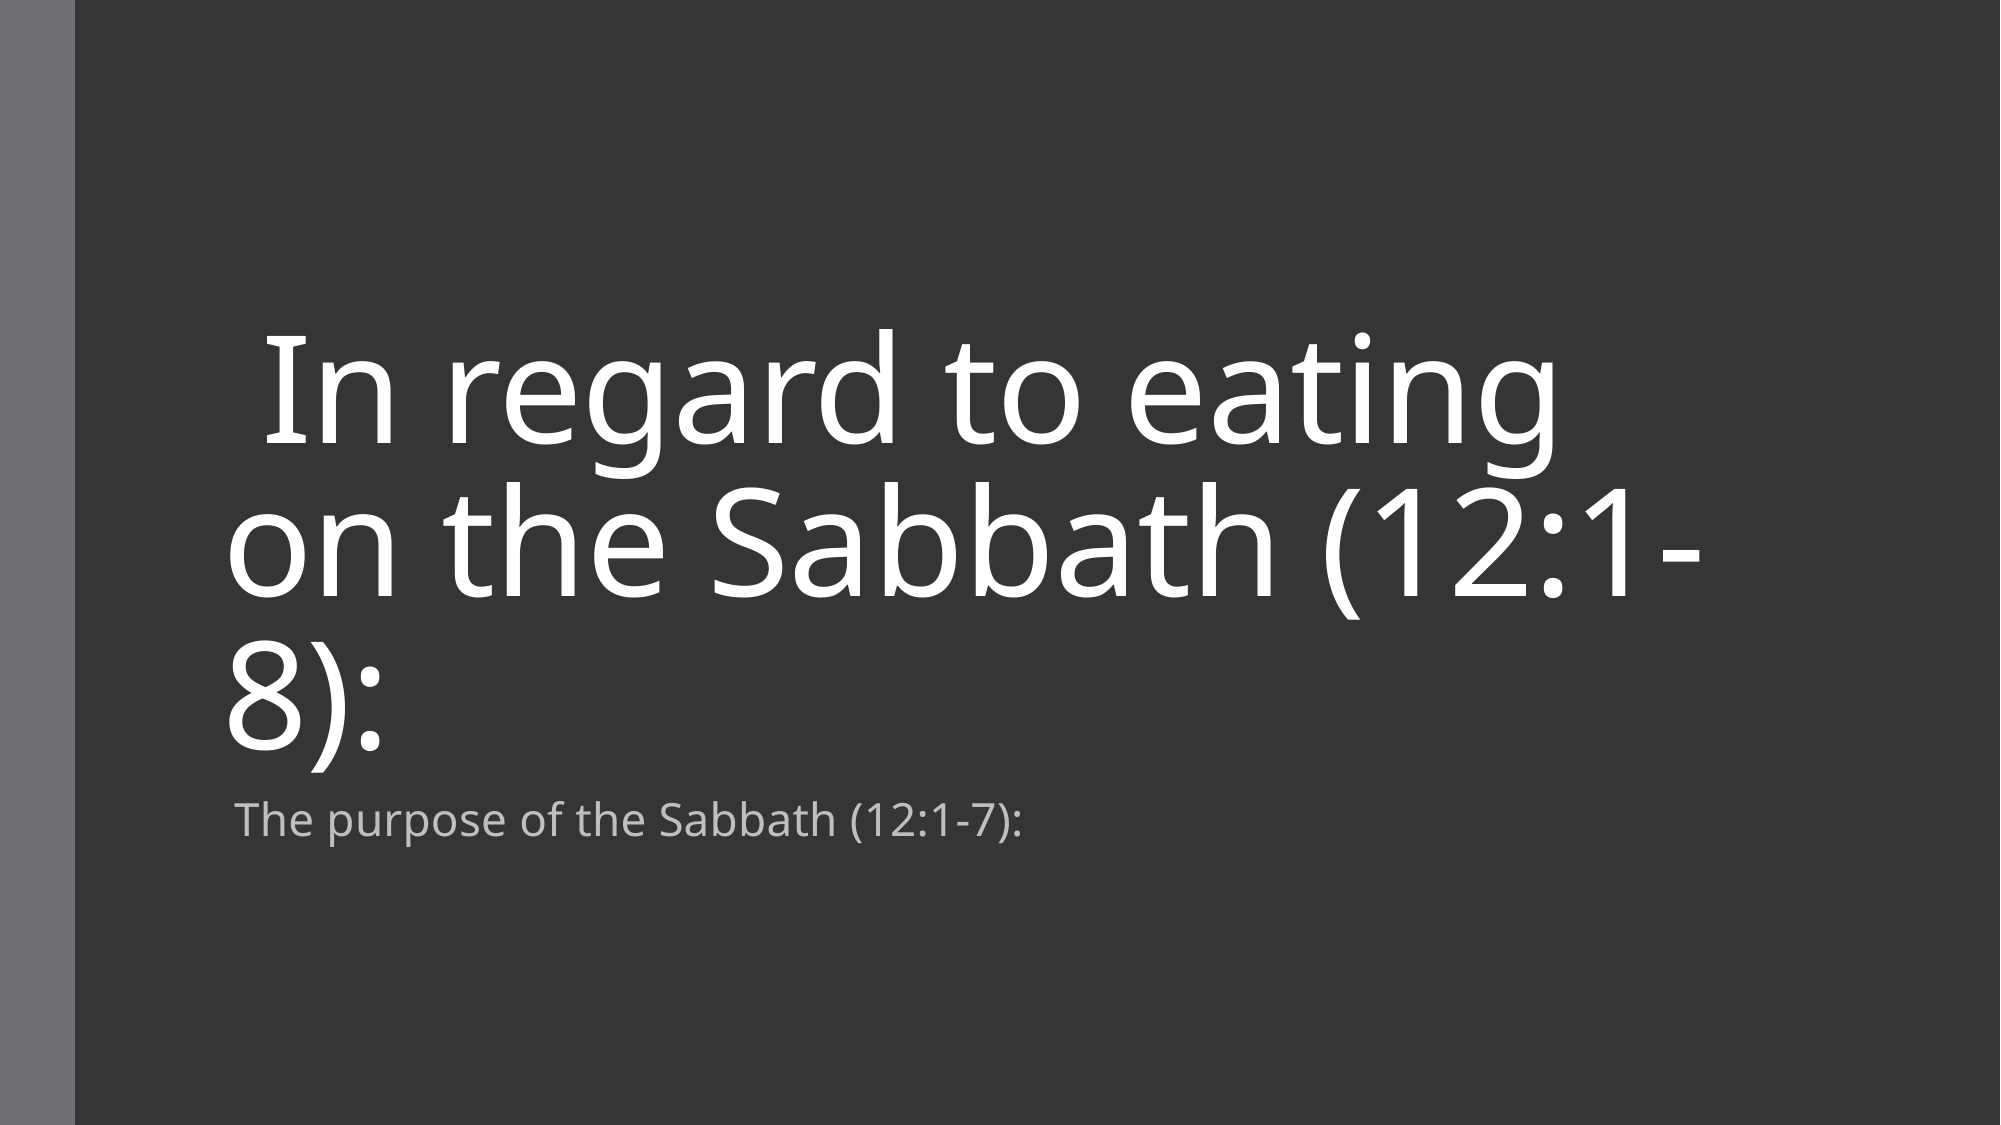

# In regard to eating on the Sabbath (12:1-8):
 The purpose of the Sabbath (12:1-7):